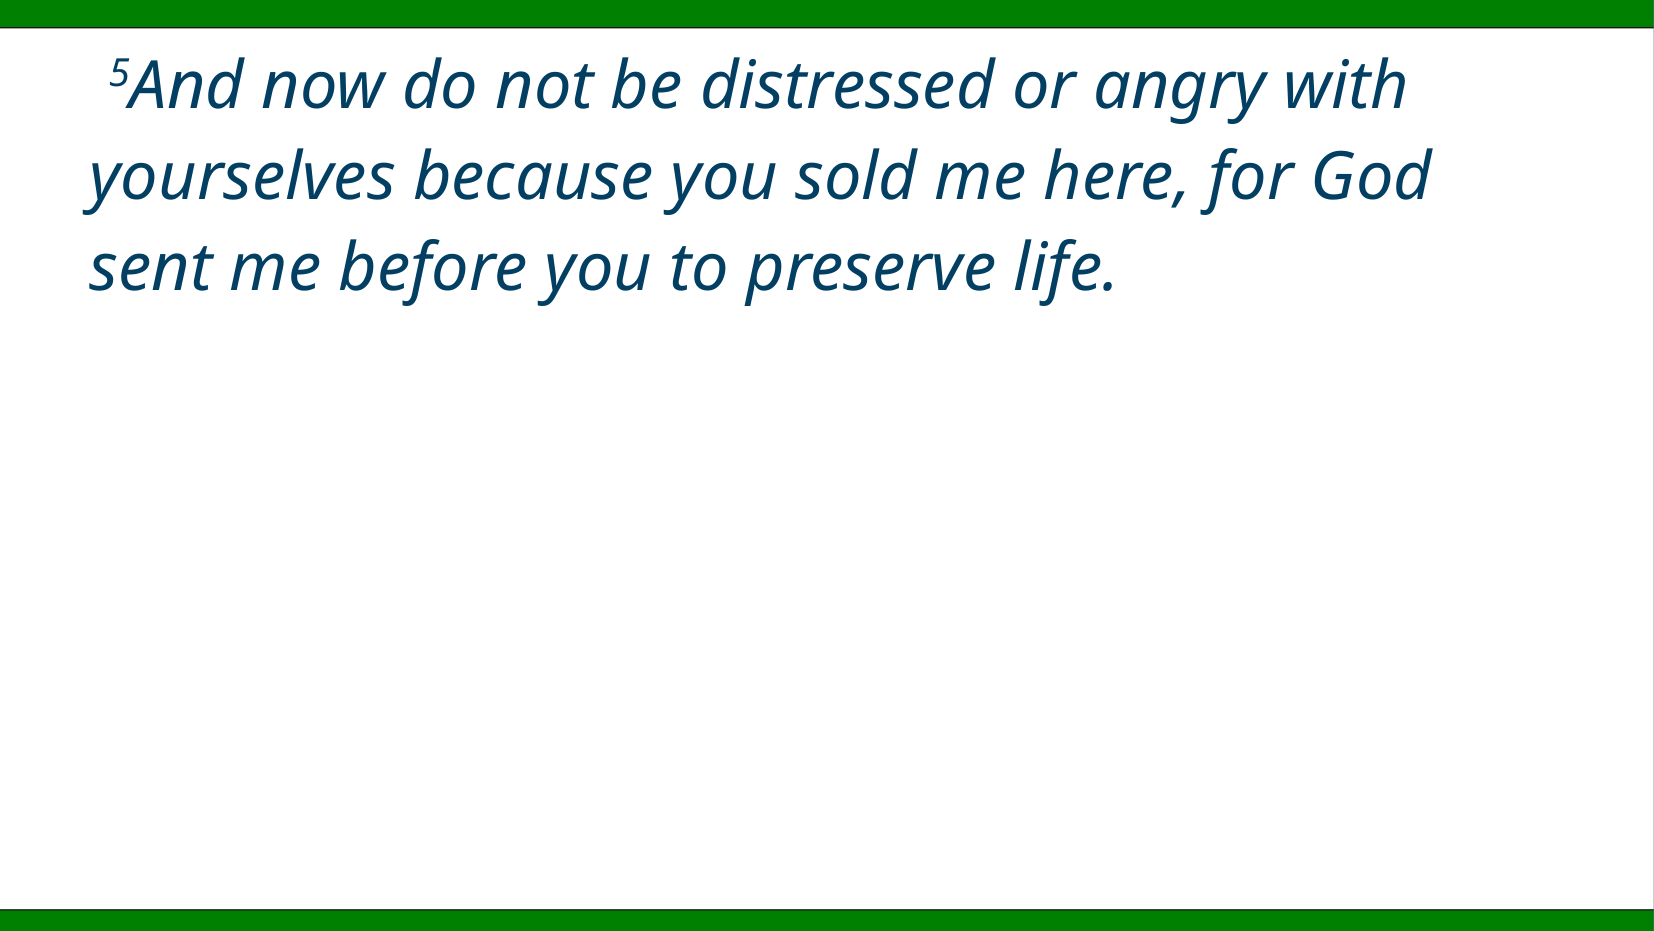

5And now do not be distressed or angry with yourselves because you sold me here, for God sent me before you to preserve life.